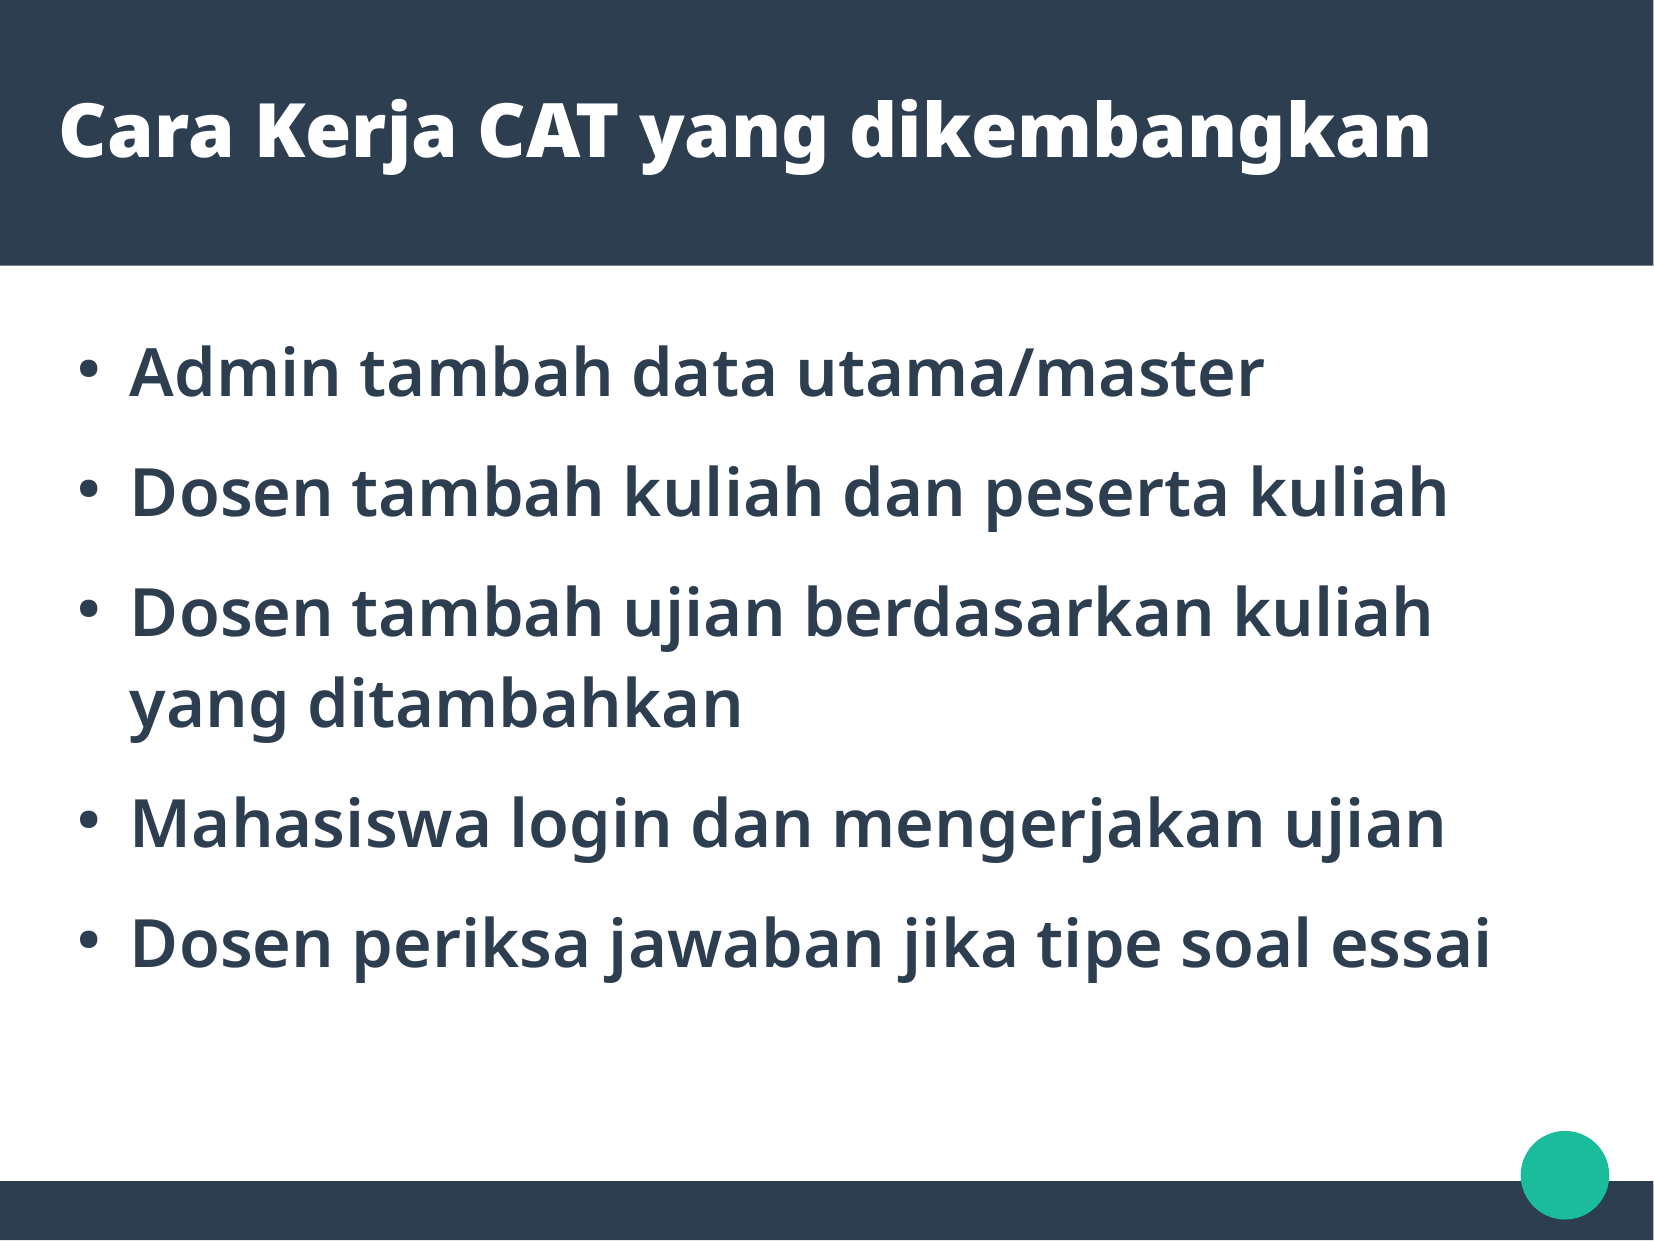

# Cara Kerja CAT yang dikembangkan
Admin tambah data utama/master
Dosen tambah kuliah dan peserta kuliah
Dosen tambah ujian berdasarkan kuliah yang ditambahkan
Mahasiswa login dan mengerjakan ujian
Dosen periksa jawaban jika tipe soal essai